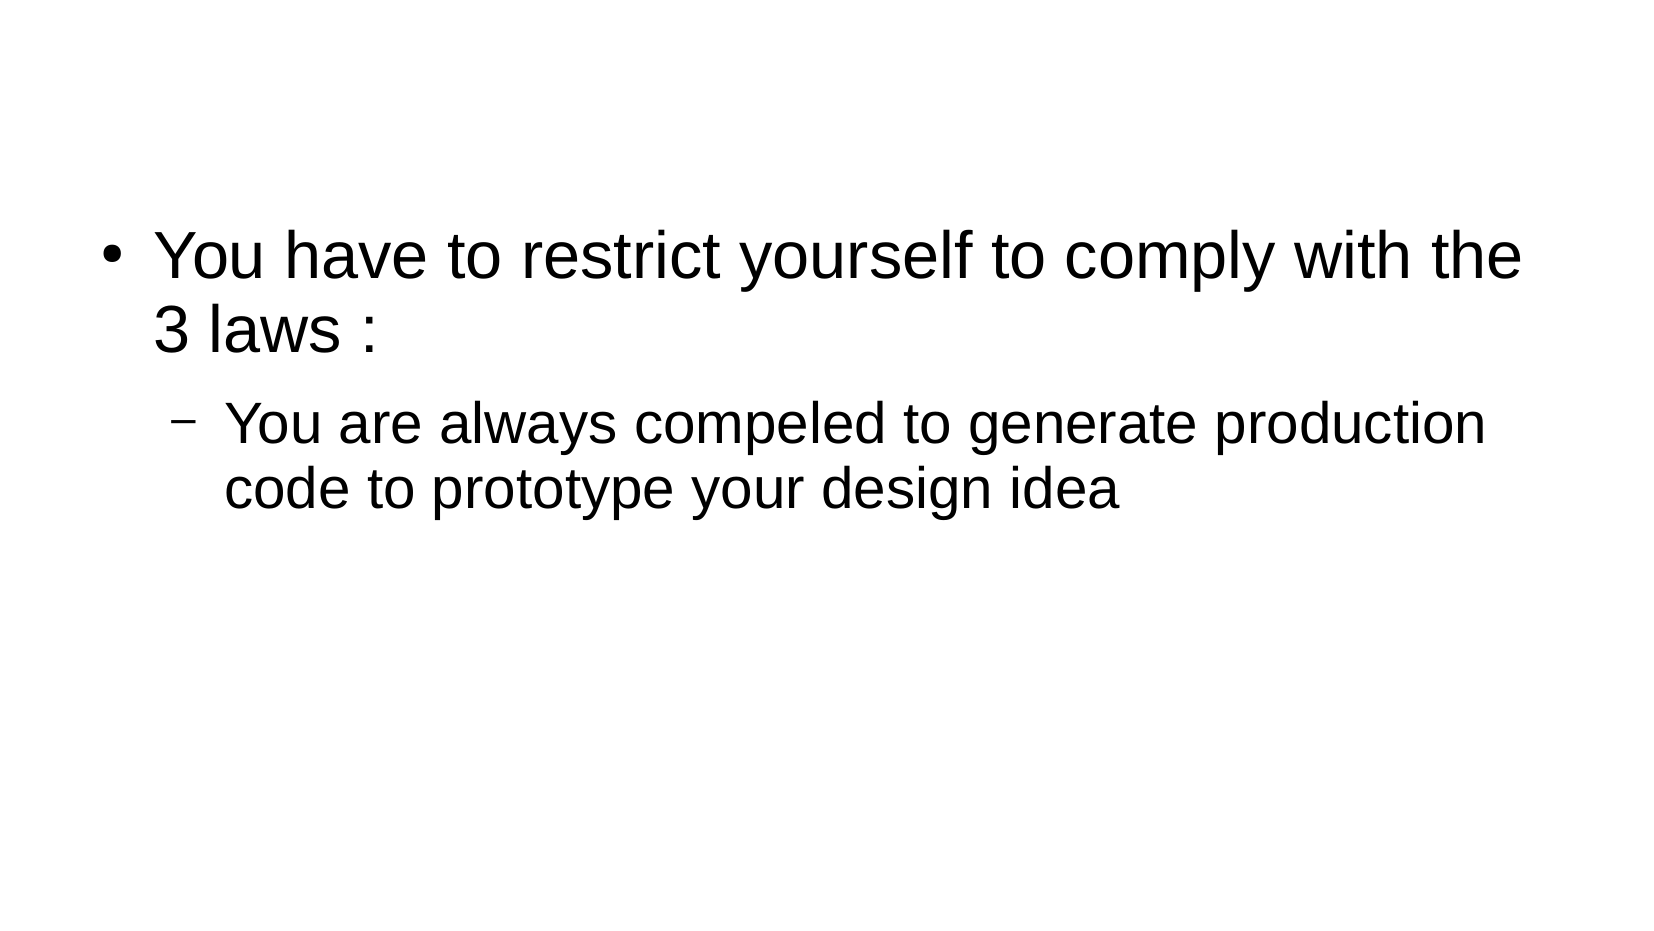

#
You have to restrict yourself to comply with the 3 laws :
You are always compeled to generate production code to prototype your design idea